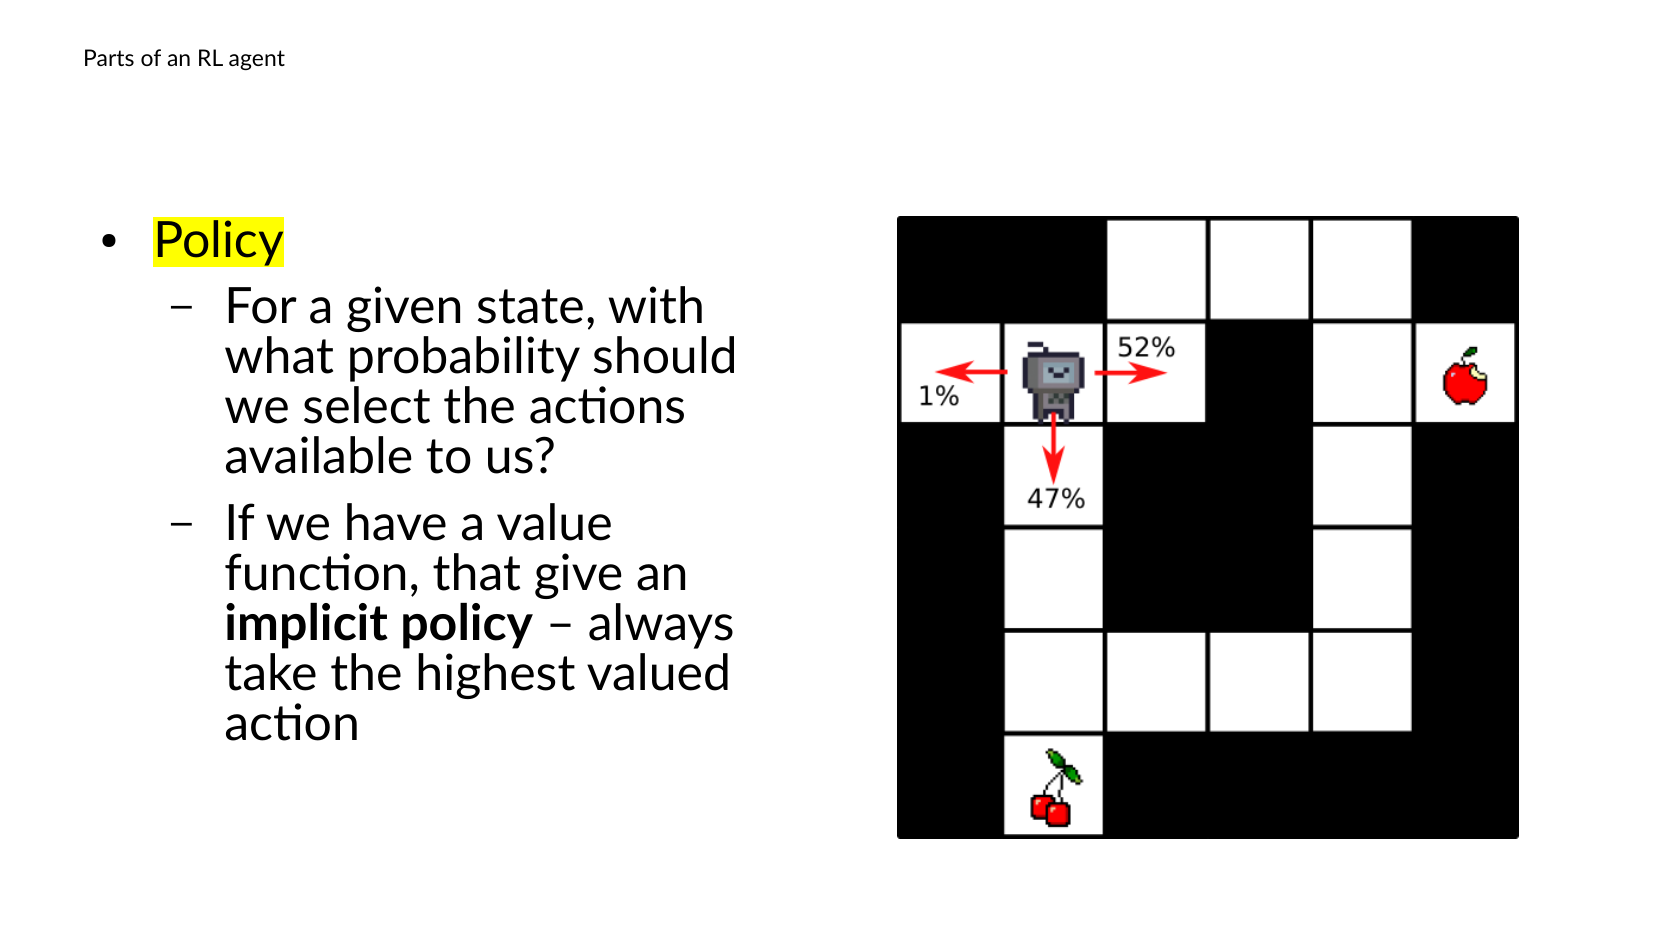

# Parts of an RL agent
Policy
For a given state, with what probability should we select the actions available to us?
If we have a value function, that give an implicit policy – always take the highest valued action